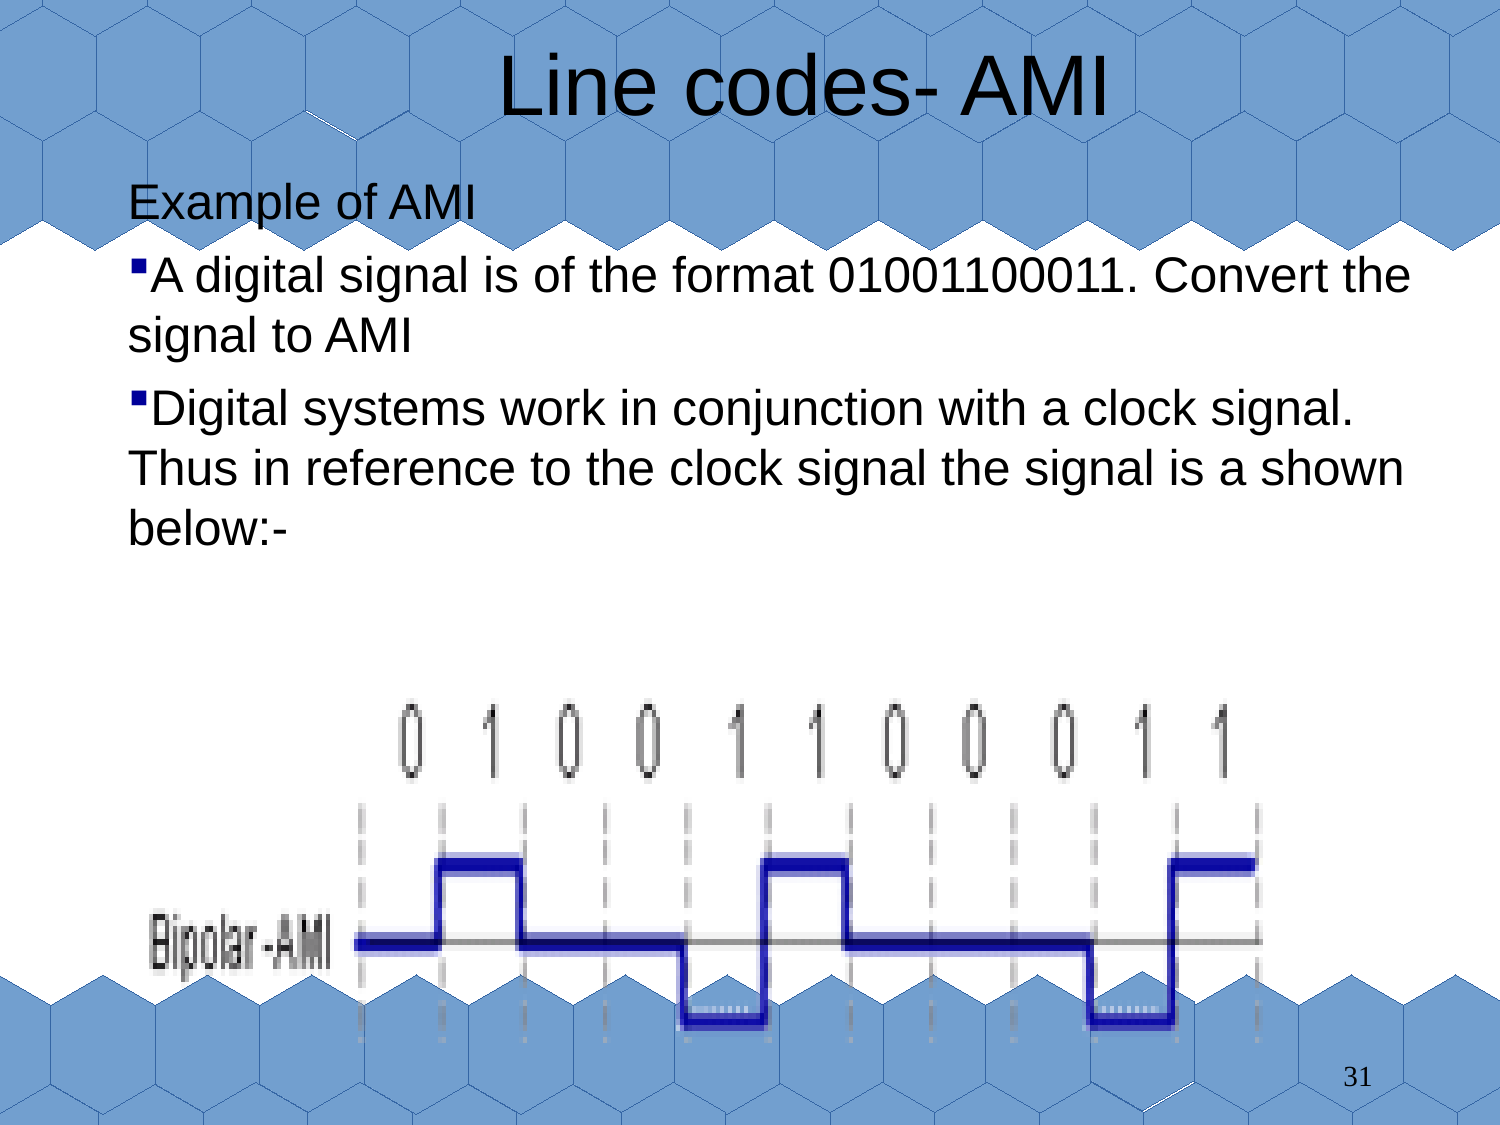

# Line codes- AMI
Example of AMI
A digital signal is of the format 01001100011. Convert the signal to AMI
Digital systems work in conjunction with a clock signal. Thus in reference to the clock signal the signal is a shown below:-